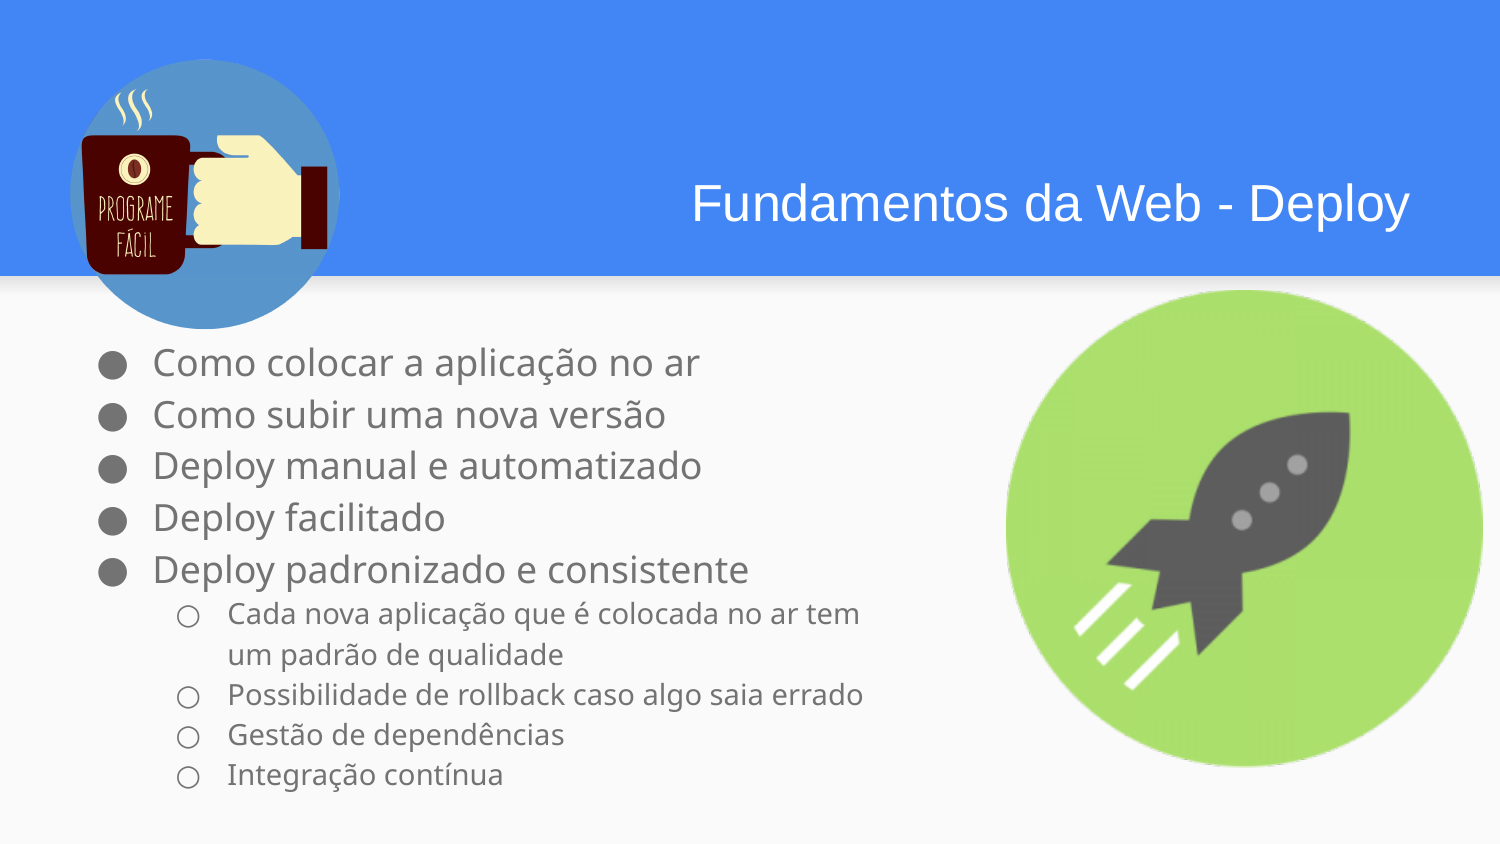

# Fundamentos da Web - Deploy
Como colocar a aplicação no ar
Como subir uma nova versão
Deploy manual e automatizado
Deploy facilitado
Deploy padronizado e consistente
Cada nova aplicação que é colocada no ar tem
um padrão de qualidade
Possibilidade de rollback caso algo saia errado
Gestão de dependências
Integração contínua